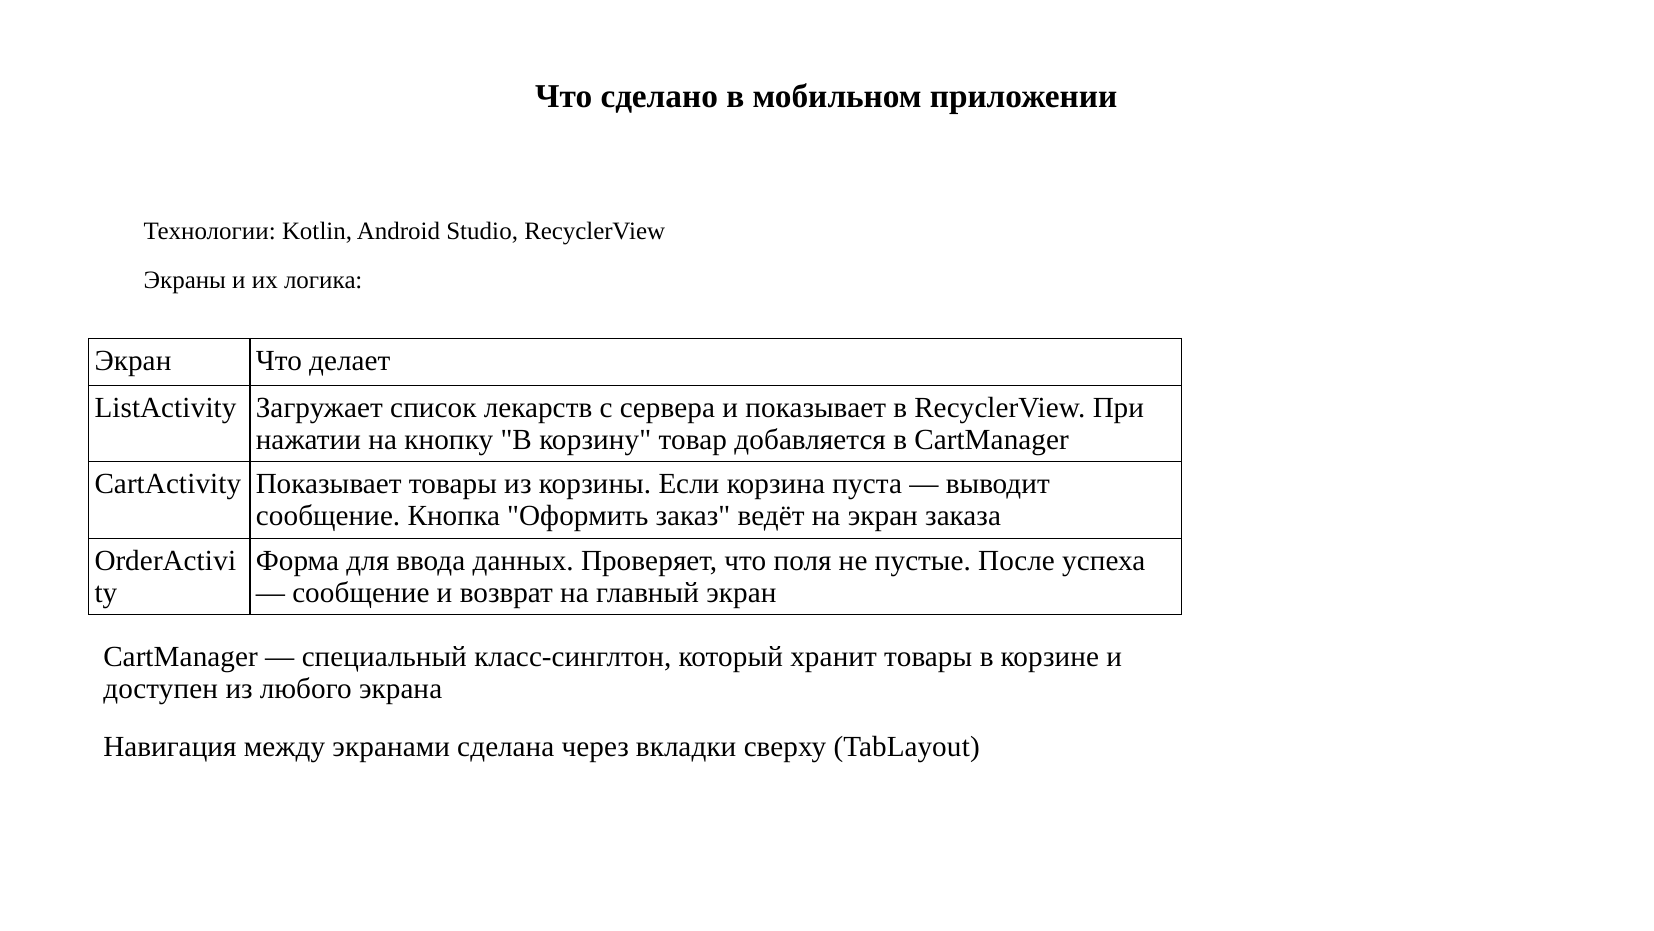

# Что сделано в мобильном приложении
Технологии: Kotlin, Android Studio, RecyclerView
Экраны и их логика:
| Экран | Что делает |
| --- | --- |
| ListActivity | Загружает список лекарств с сервера и показывает в RecyclerView. При нажатии на кнопку "В корзину" товар добавляется в CartManager |
| CartActivity | Показывает товары из корзины. Если корзина пуста — выводит сообщение. Кнопка "Оформить заказ" ведёт на экран заказа |
| OrderActivity | Форма для ввода данных. Проверяет, что поля не пустые. После успеха — сообщение и возврат на главный экран |
CartManager — специальный класс-синглтон, который хранит товары в корзине и доступен из любого экрана
Навигация между экранами сделана через вкладки сверху (TabLayout)